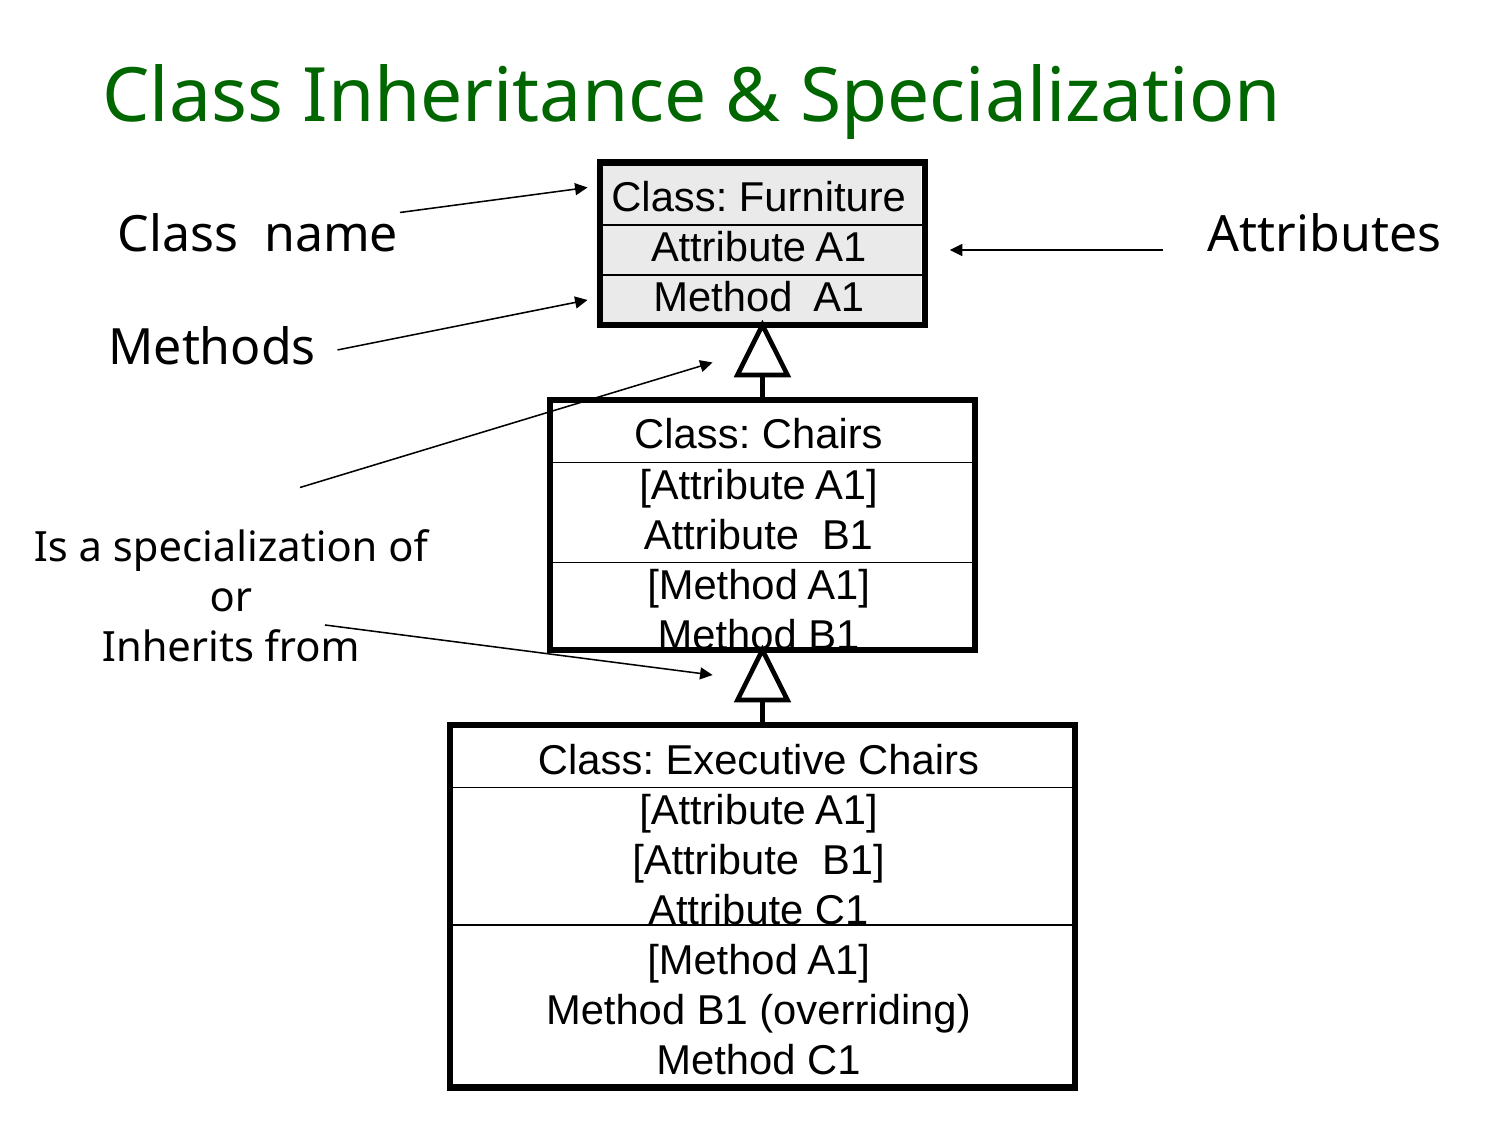

# Class Inheritance & Specialization
Class: Furniture
Attribute A1
Method A1
Class name
Attributes
Methods
Class: Chairs
[Attribute A1]
Attribute B1
[Method A1]
Method B1
Is a specialization of
or
Inherits from
Class: Executive Chairs
[Attribute A1]
[Attribute B1]
Attribute C1
[Method A1]
Method B1 (overriding)
Method C1